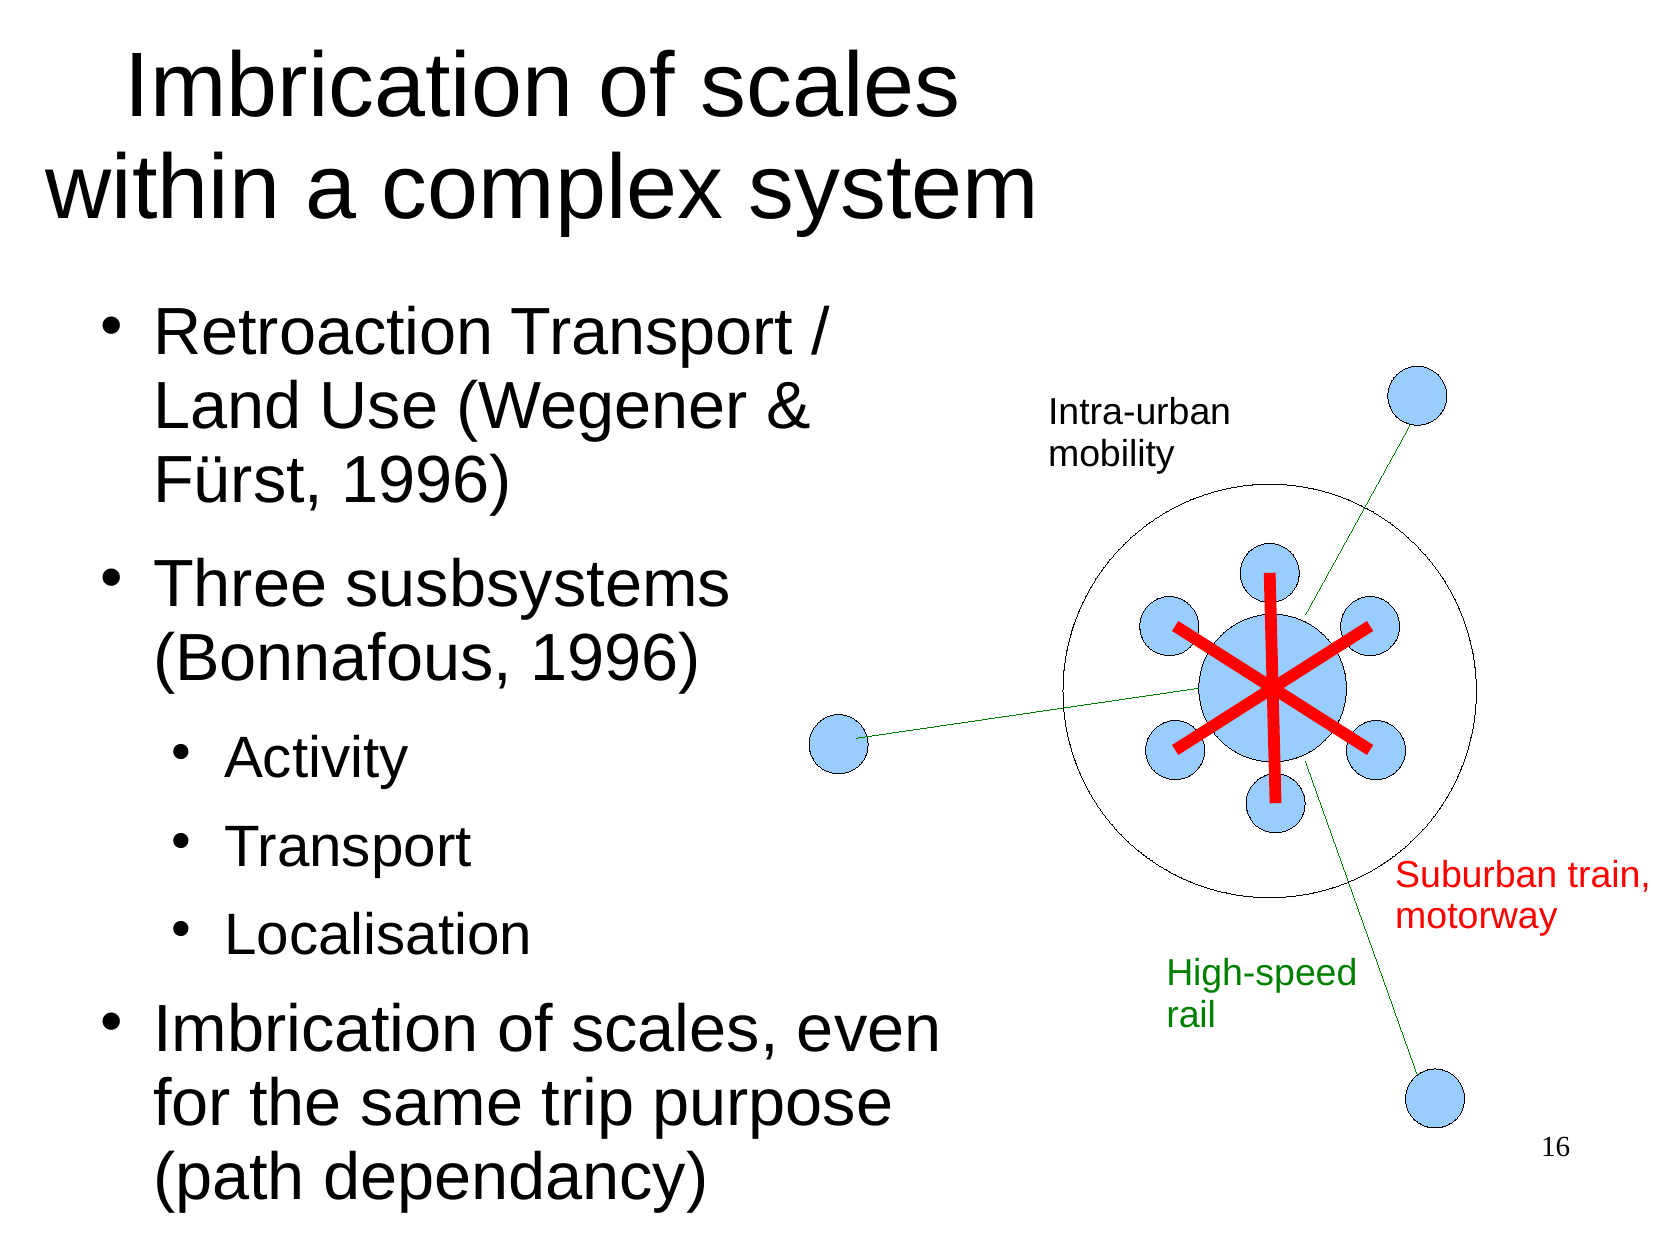

# Imbrication of scales within a complex system
Retroaction Transport /
Land Use (Wegener &
Fürst, 1996)
Three susbsystems
(Bonnafous, 1996)
Activity
Transport
Localisation
Imbrication of scales, even
for the same trip purpose
(path dependancy)
Intra-urban
mobility
Suburban train,
motorway
High-speed
rail
16